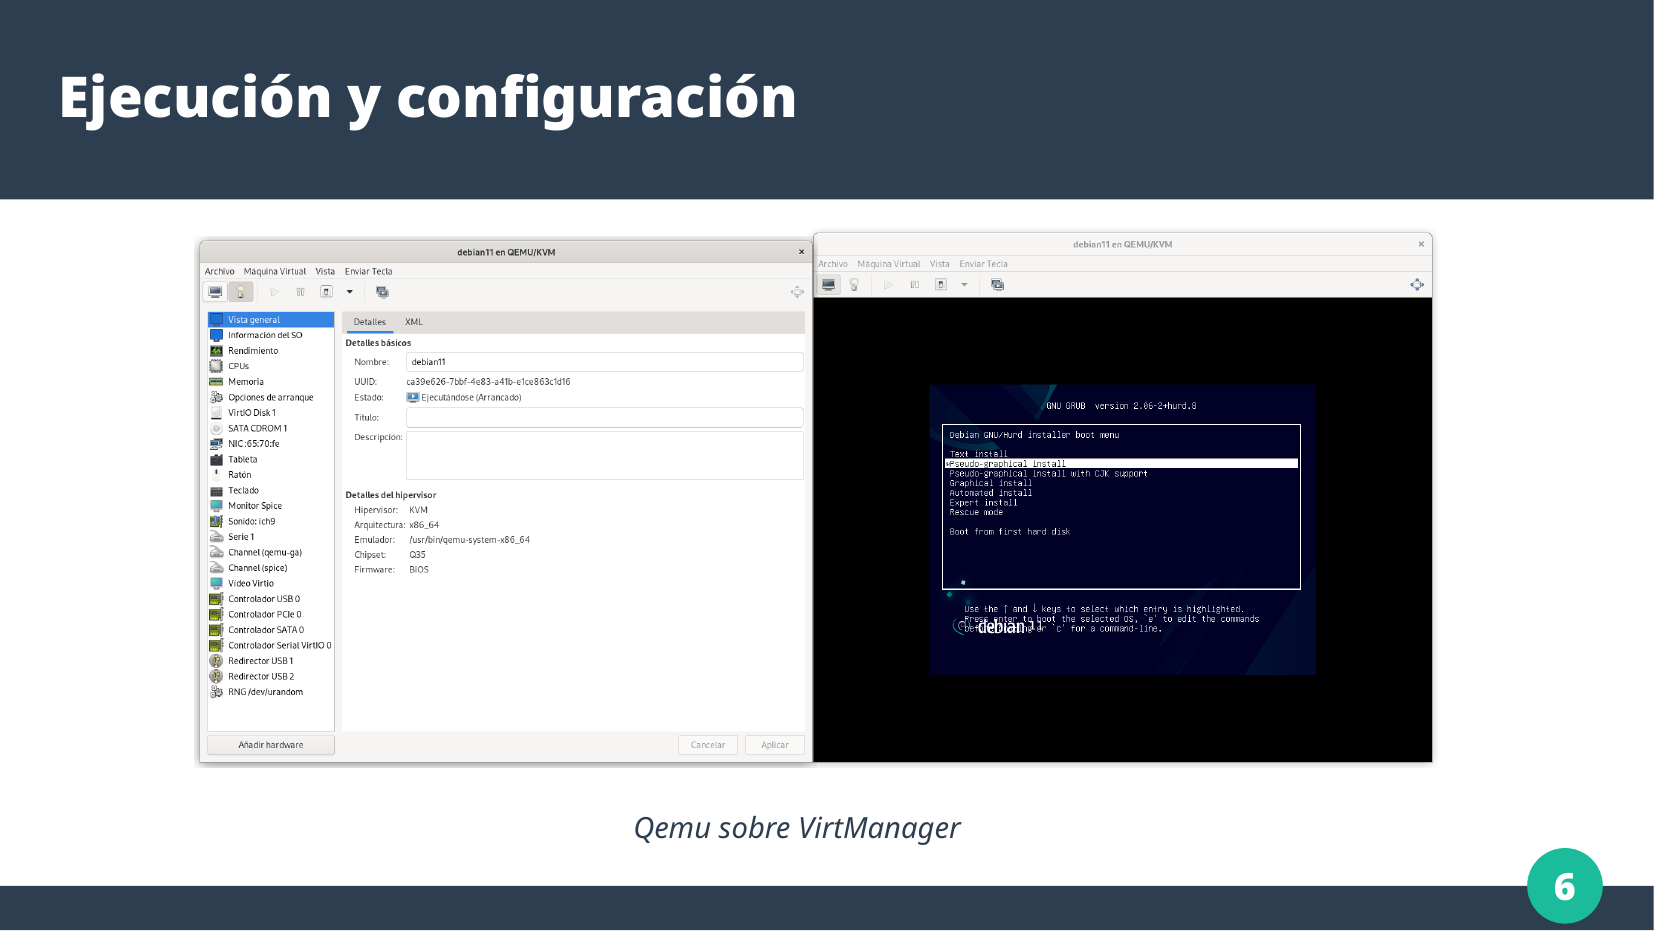

# Ejecución y configuración
Qemu sobre VirtManager